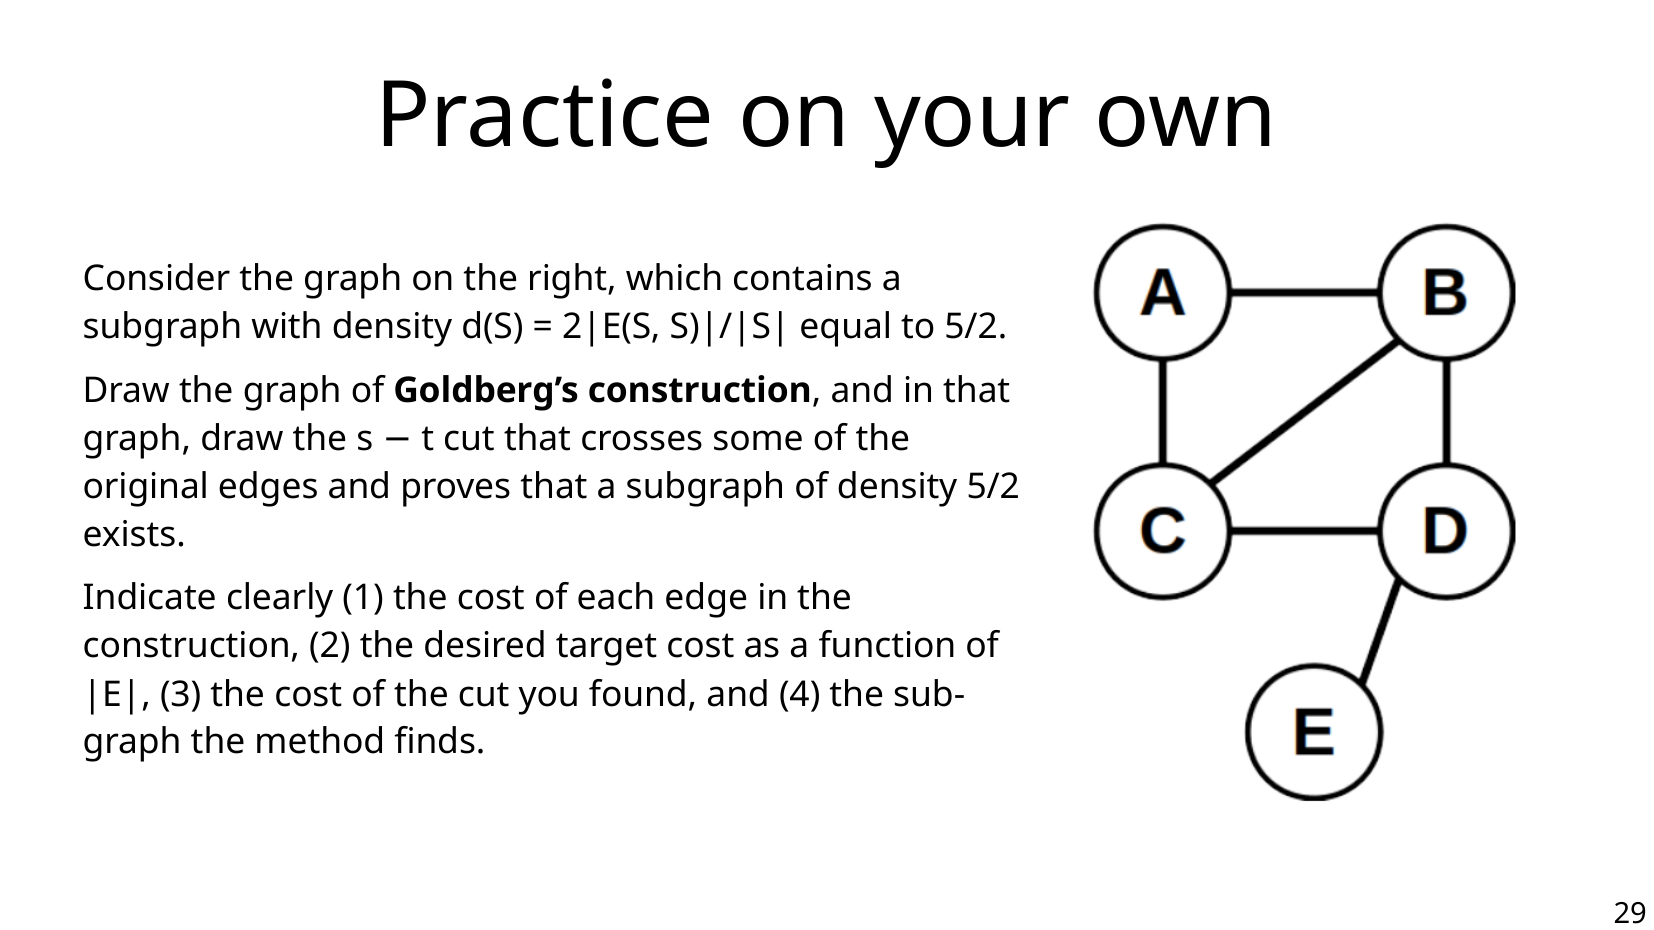

# Practice on your own
Consider the graph on the right, which contains a subgraph with density d(S) = 2|E(S, S)|/|S| equal to 5/2.
Draw the graph of Goldberg’s construction, and in that graph, draw the s − t cut that crosses some of the original edges and proves that a subgraph of density 5/2 exists.
Indicate clearly (1) the cost of each edge in the construction, (2) the desired target cost as a function of |E|, (3) the cost of the cut you found, and (4) the sub-graph the method finds.
29